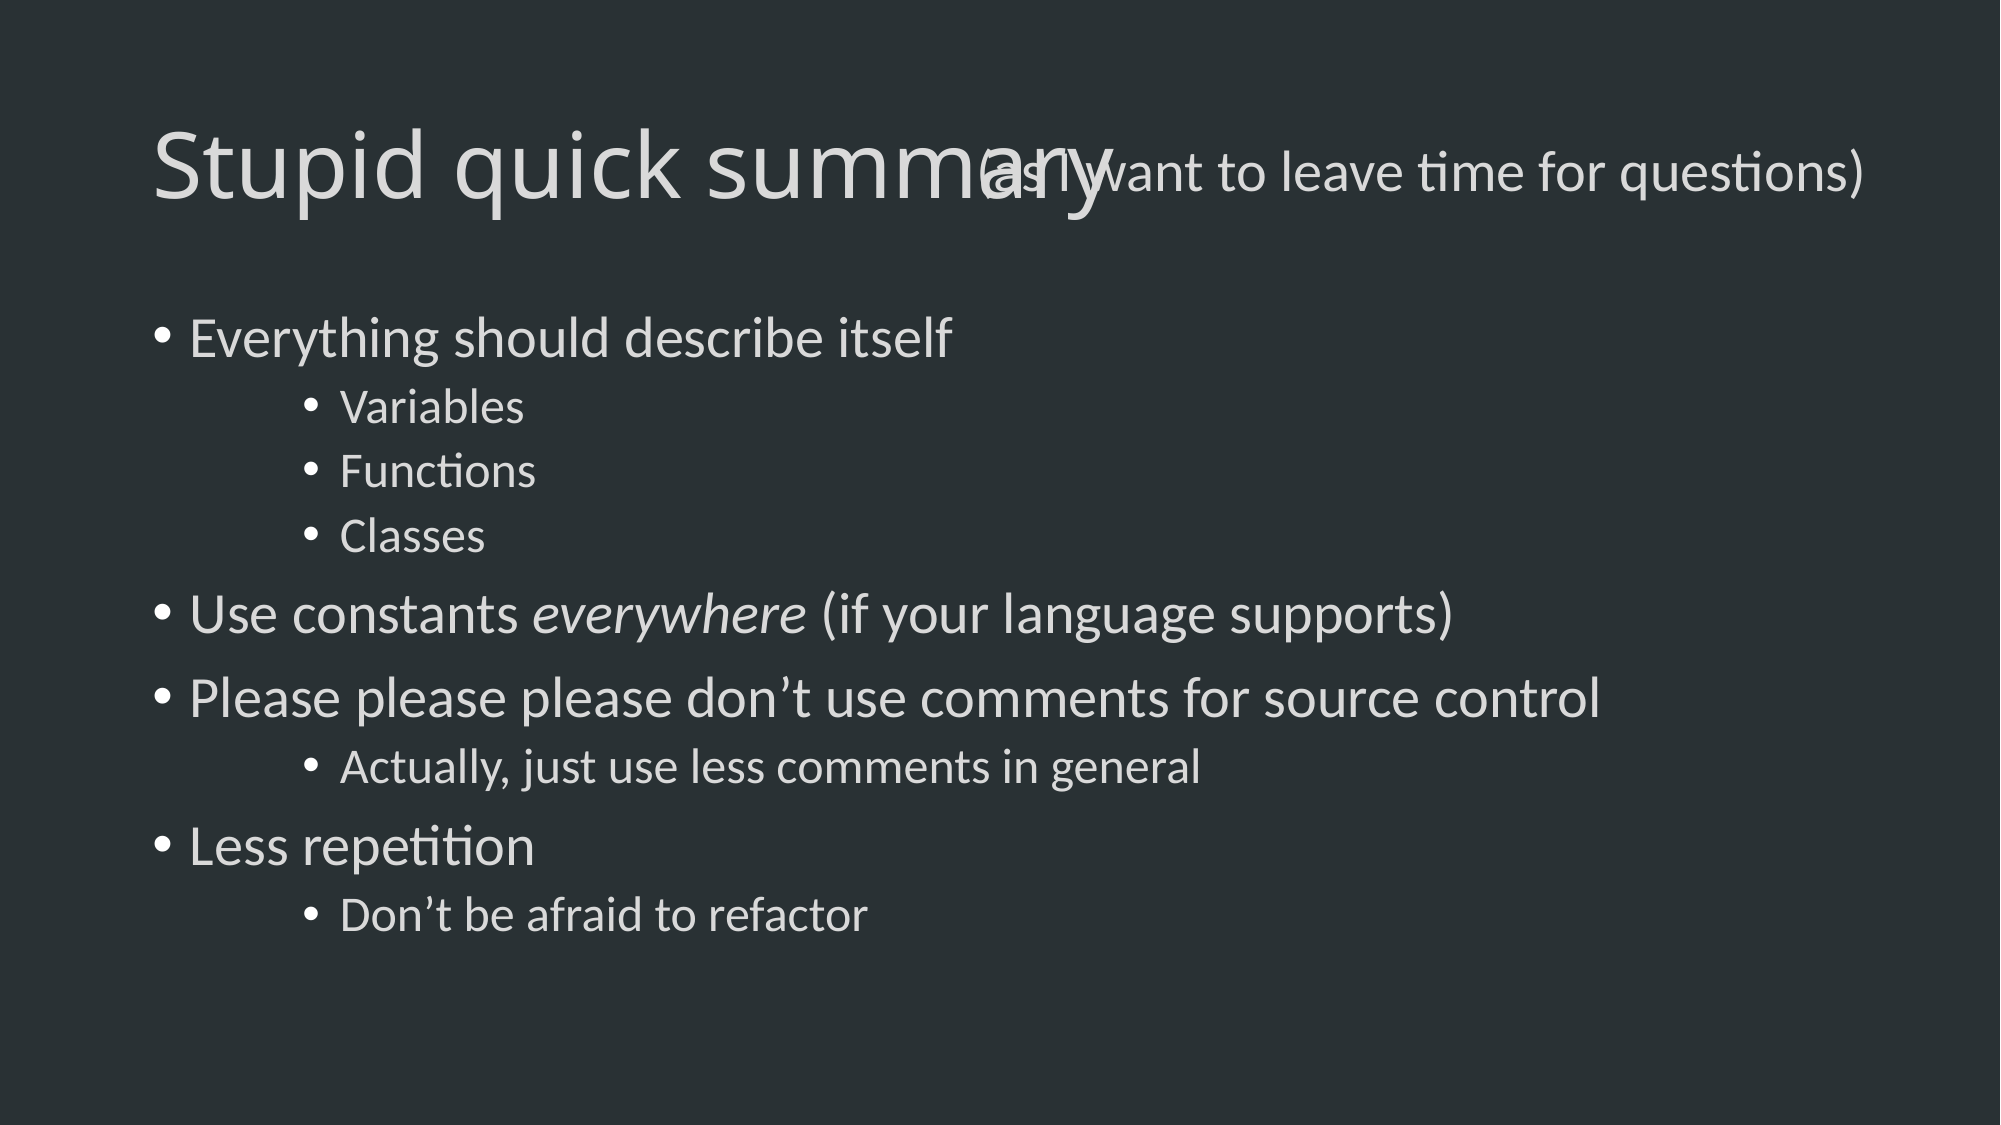

# Stupid quick summary
(as I want to leave time for questions)
Everything should describe itself
Variables
Functions
Classes
Use constants everywhere (if your language supports)
Please please please don’t use comments for source control
Actually, just use less comments in general
Less repetition
Don’t be afraid to refactor